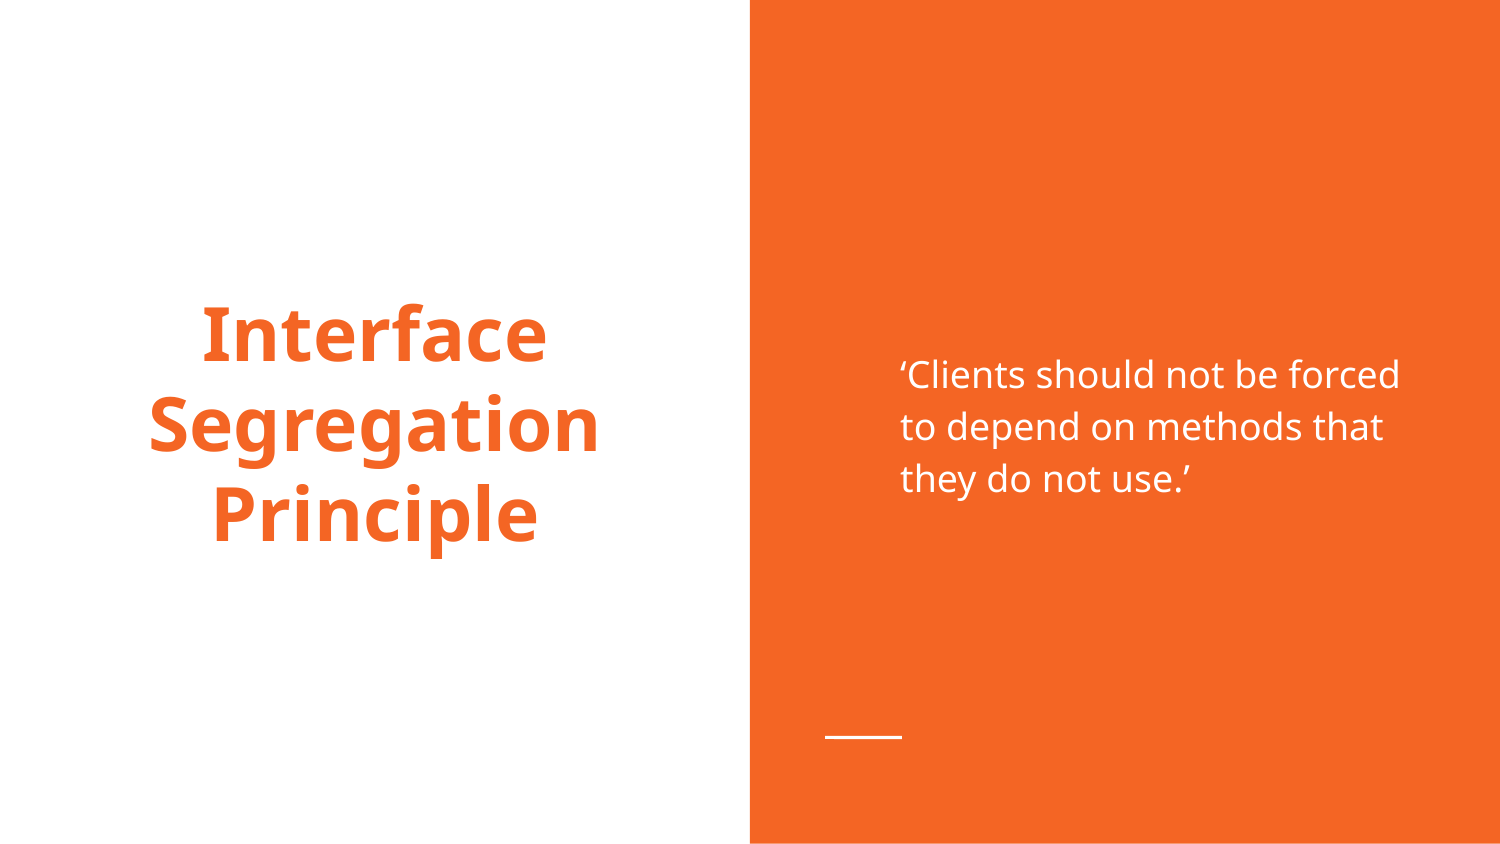

‘Clients should not be forced to depend on methods that they do not use.’
# Interface Segregation Principle